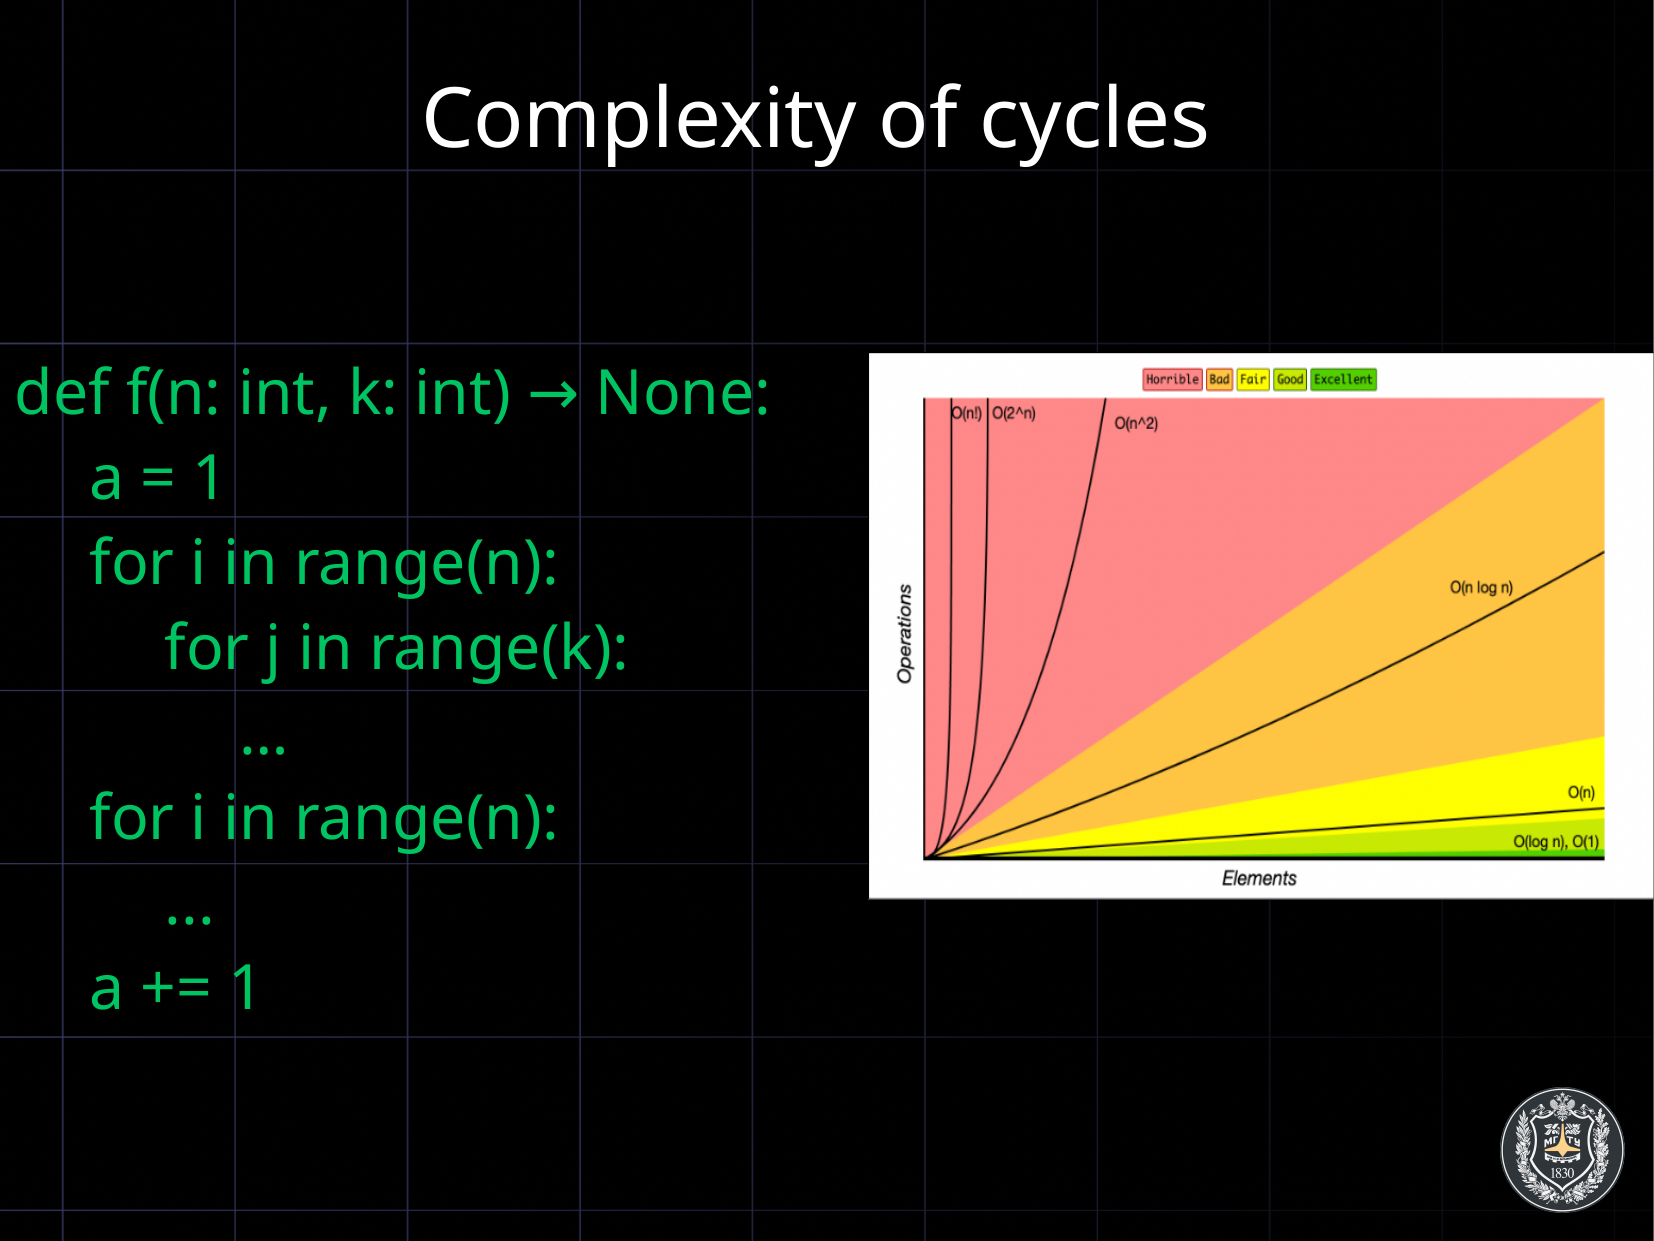

# Complexity of cycles
def f(n: int, k: int) → None:
	a = 1
	for i in range(n):
		for j in range(k):
			…
	for i in range(n):
		...
	a += 1